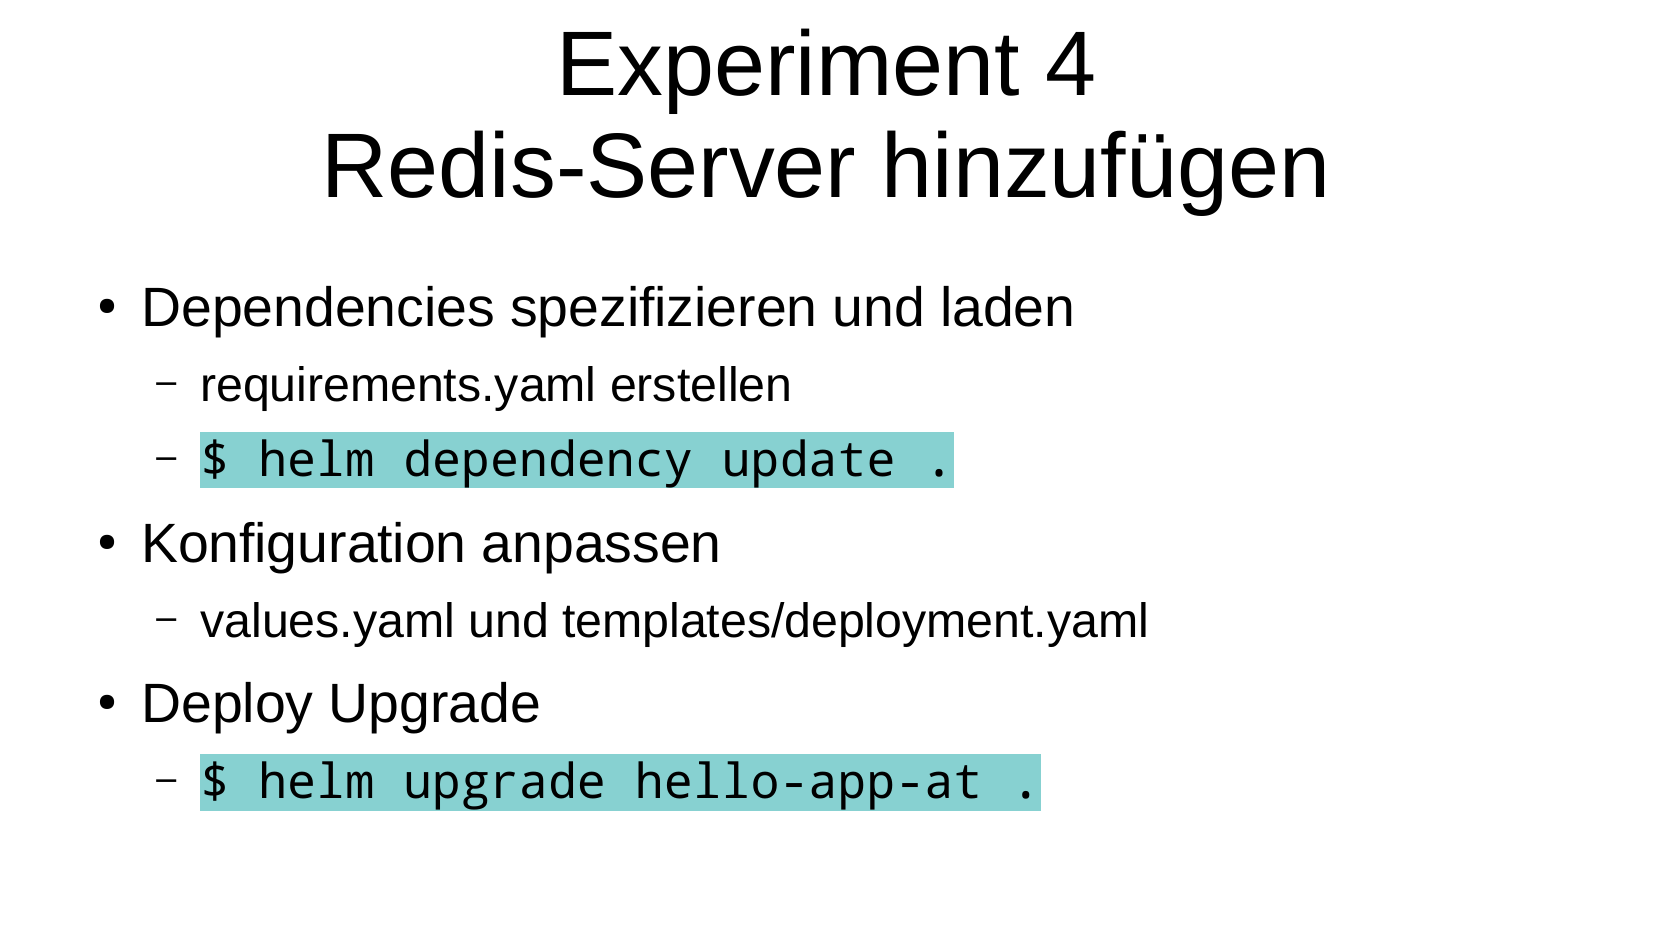

# Experiment 4 Redis-Server hinzufügen
Dependencies spezifizieren und laden
requirements.yaml erstellen
$ helm dependency update .
Konfiguration anpassen
values.yaml und templates/deployment.yaml
Deploy Upgrade
$ helm upgrade hello-app-at .